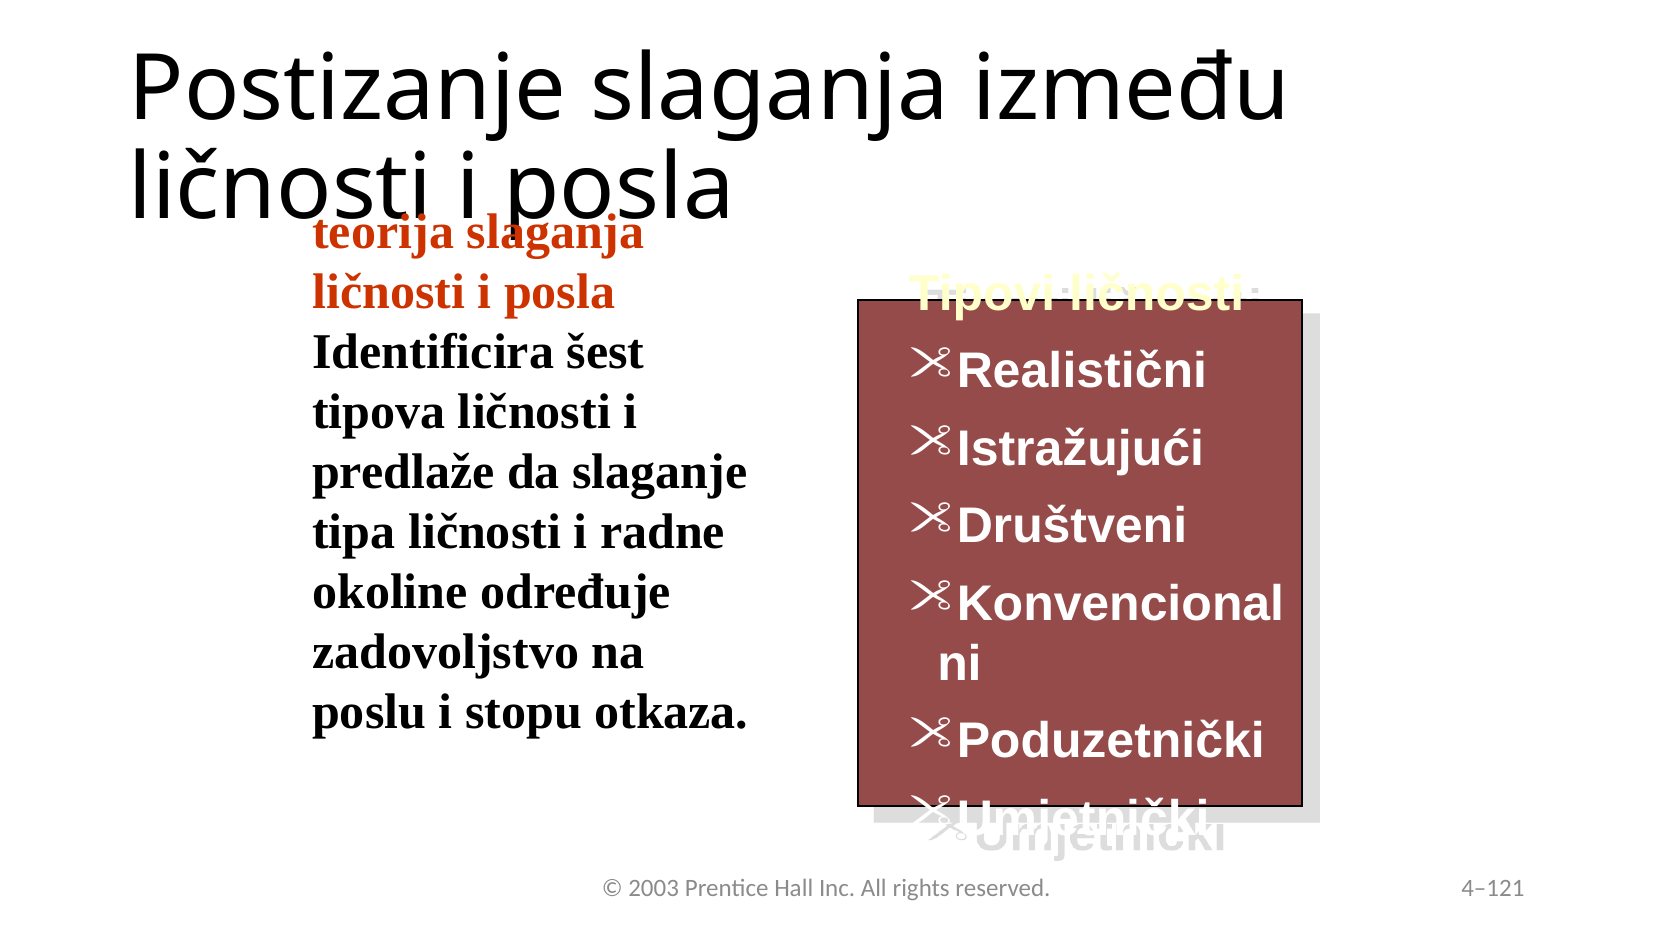

# Postizanje slaganja između ličnosti i posla
teorija slaganja ličnosti i posla
Identificira šest tipova ličnosti i predlaže da slaganje tipa ličnosti i radne okoline određuje zadovoljstvo na poslu i stopu otkaza.
Tipovi ličnosti
Realistični
Istražujući
Društveni
Konvencionalni
Poduzetnički
Umjetnički
© 2003 Prentice Hall Inc. All rights reserved.